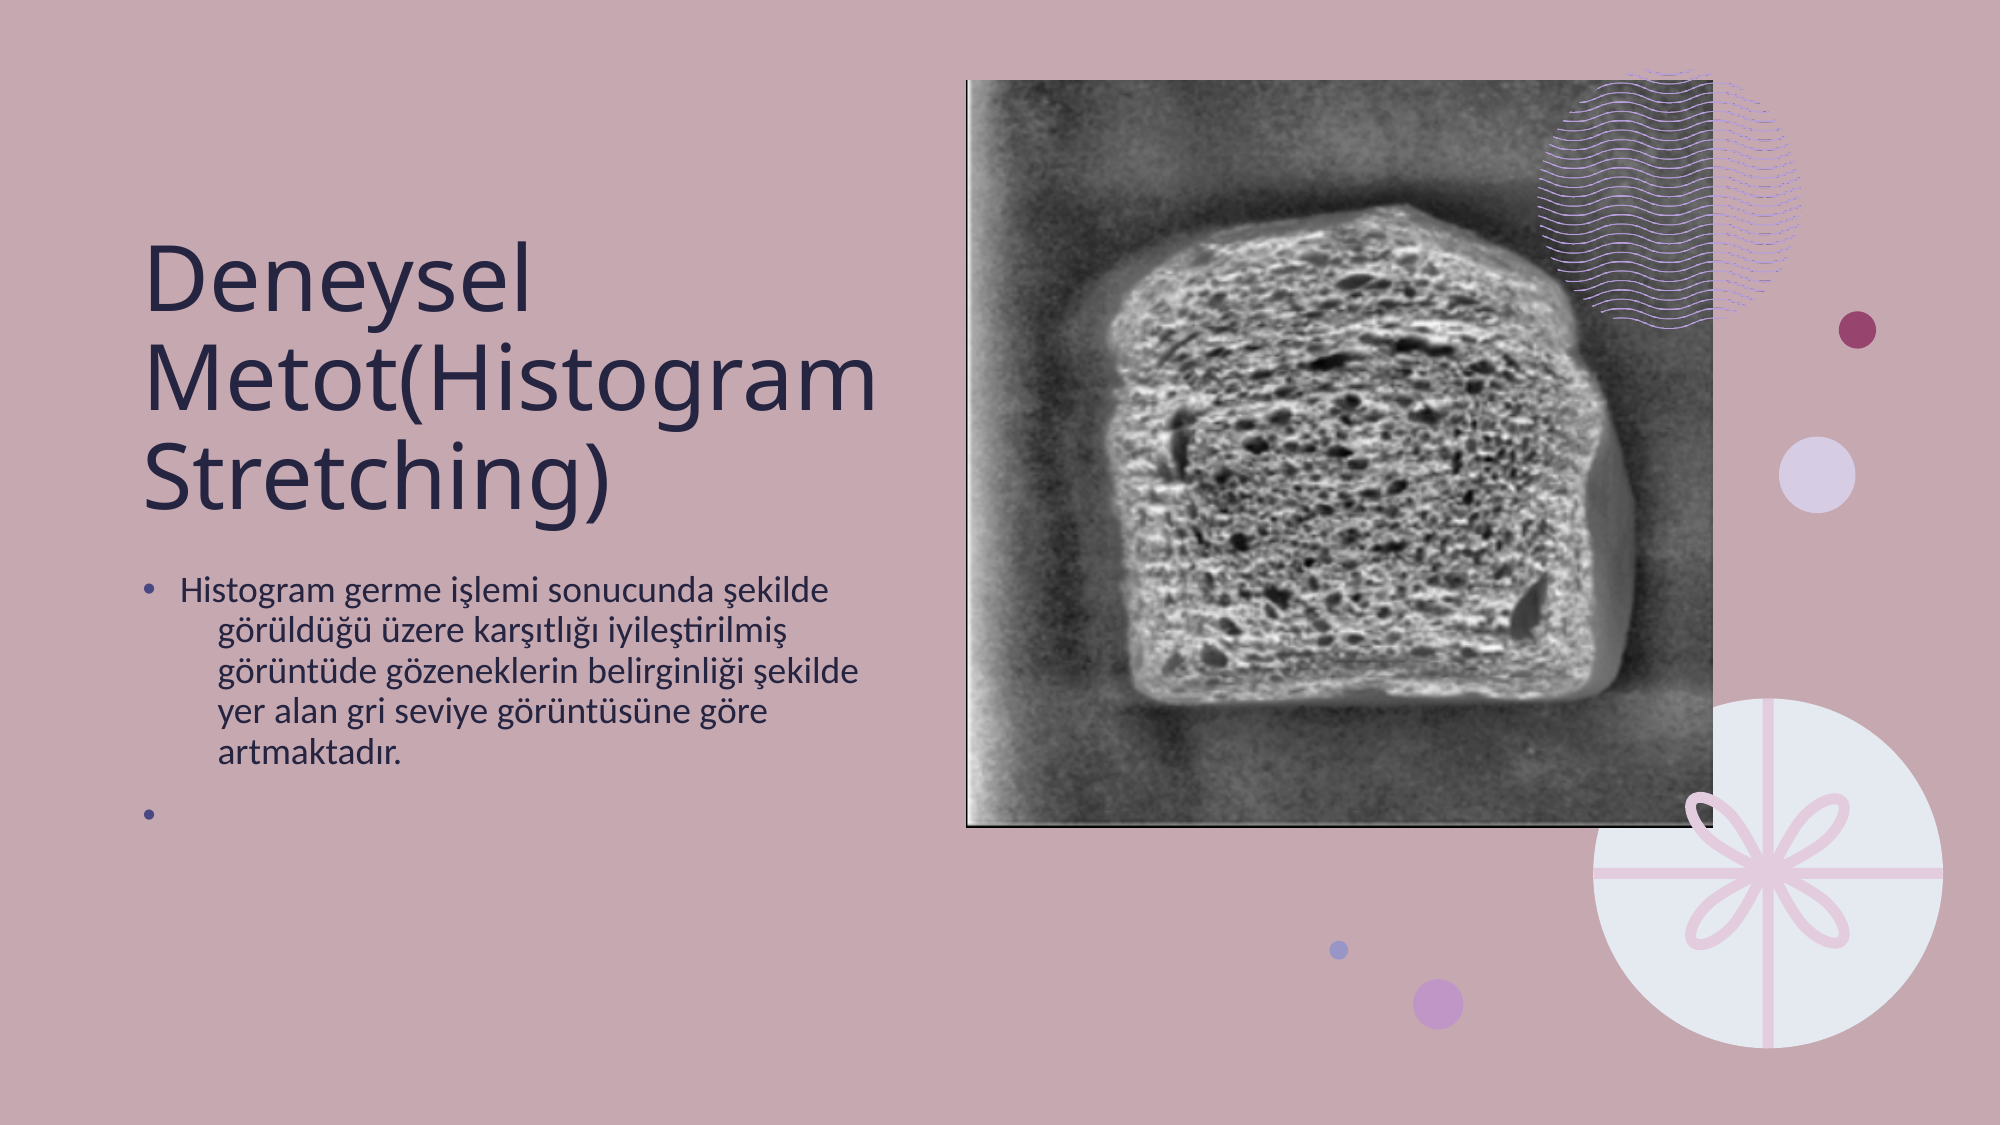

# Deneysel Metot(Histogram Stretching)
Histogram germe işlemi sonucunda şekilde görüldüğü üzere karşıtlığı iyileştirilmiş görüntüde gözeneklerin belirginliği şekilde yer alan gri seviye görüntüsüne göre artmaktadır.